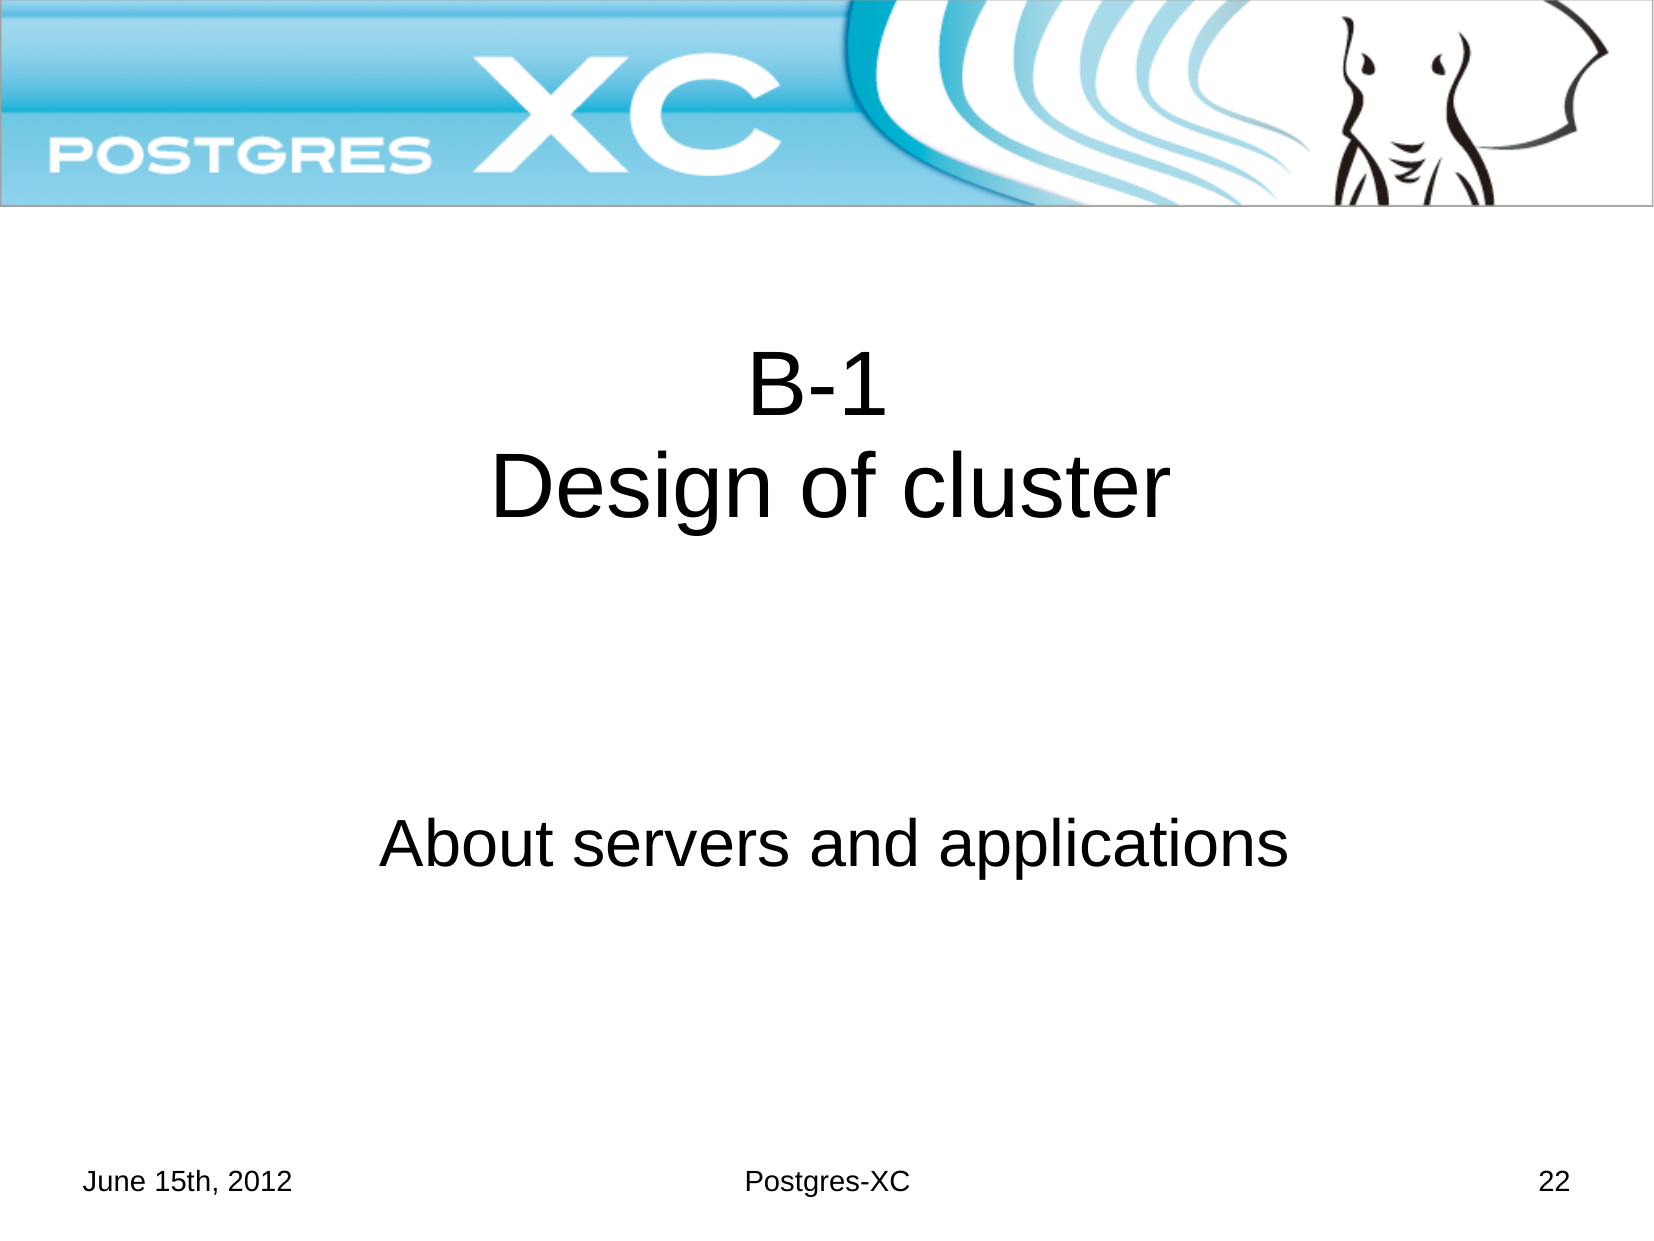

# B-1 Design of cluster
About servers and applications
22